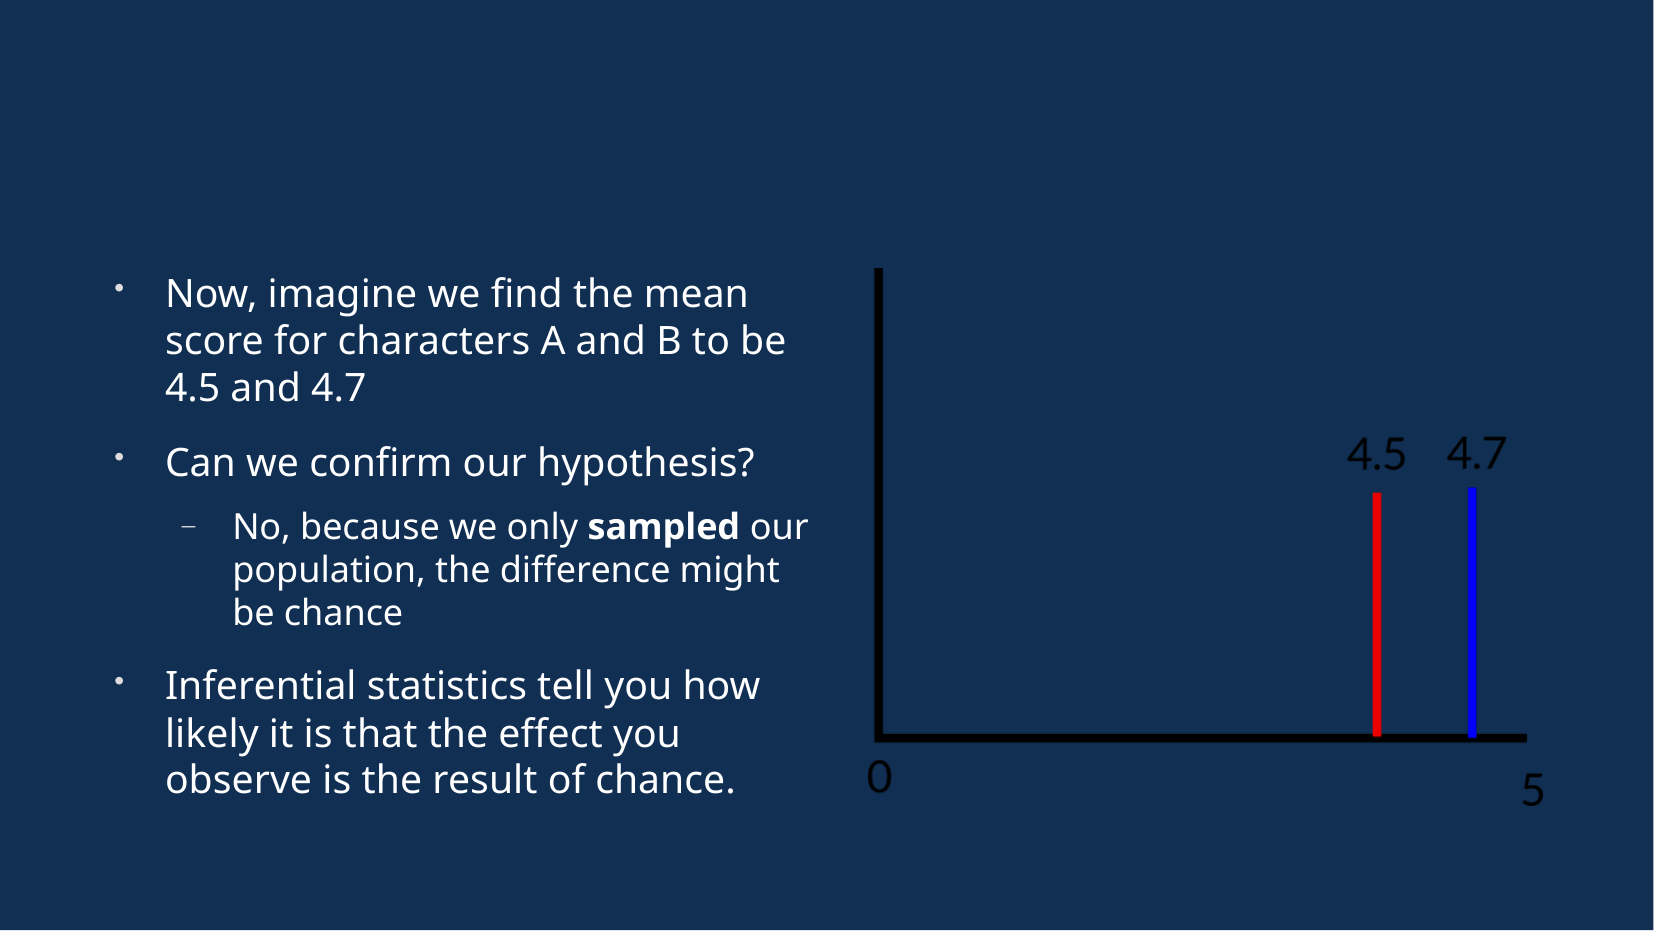

# Now, imagine we find the mean score for characters A and B to be 4.5 and 4.7
Can we confirm our hypothesis?
No, because we only sampled our population, the difference might be chance
Inferential statistics tell you how likely it is that the effect you observe is the result of chance.